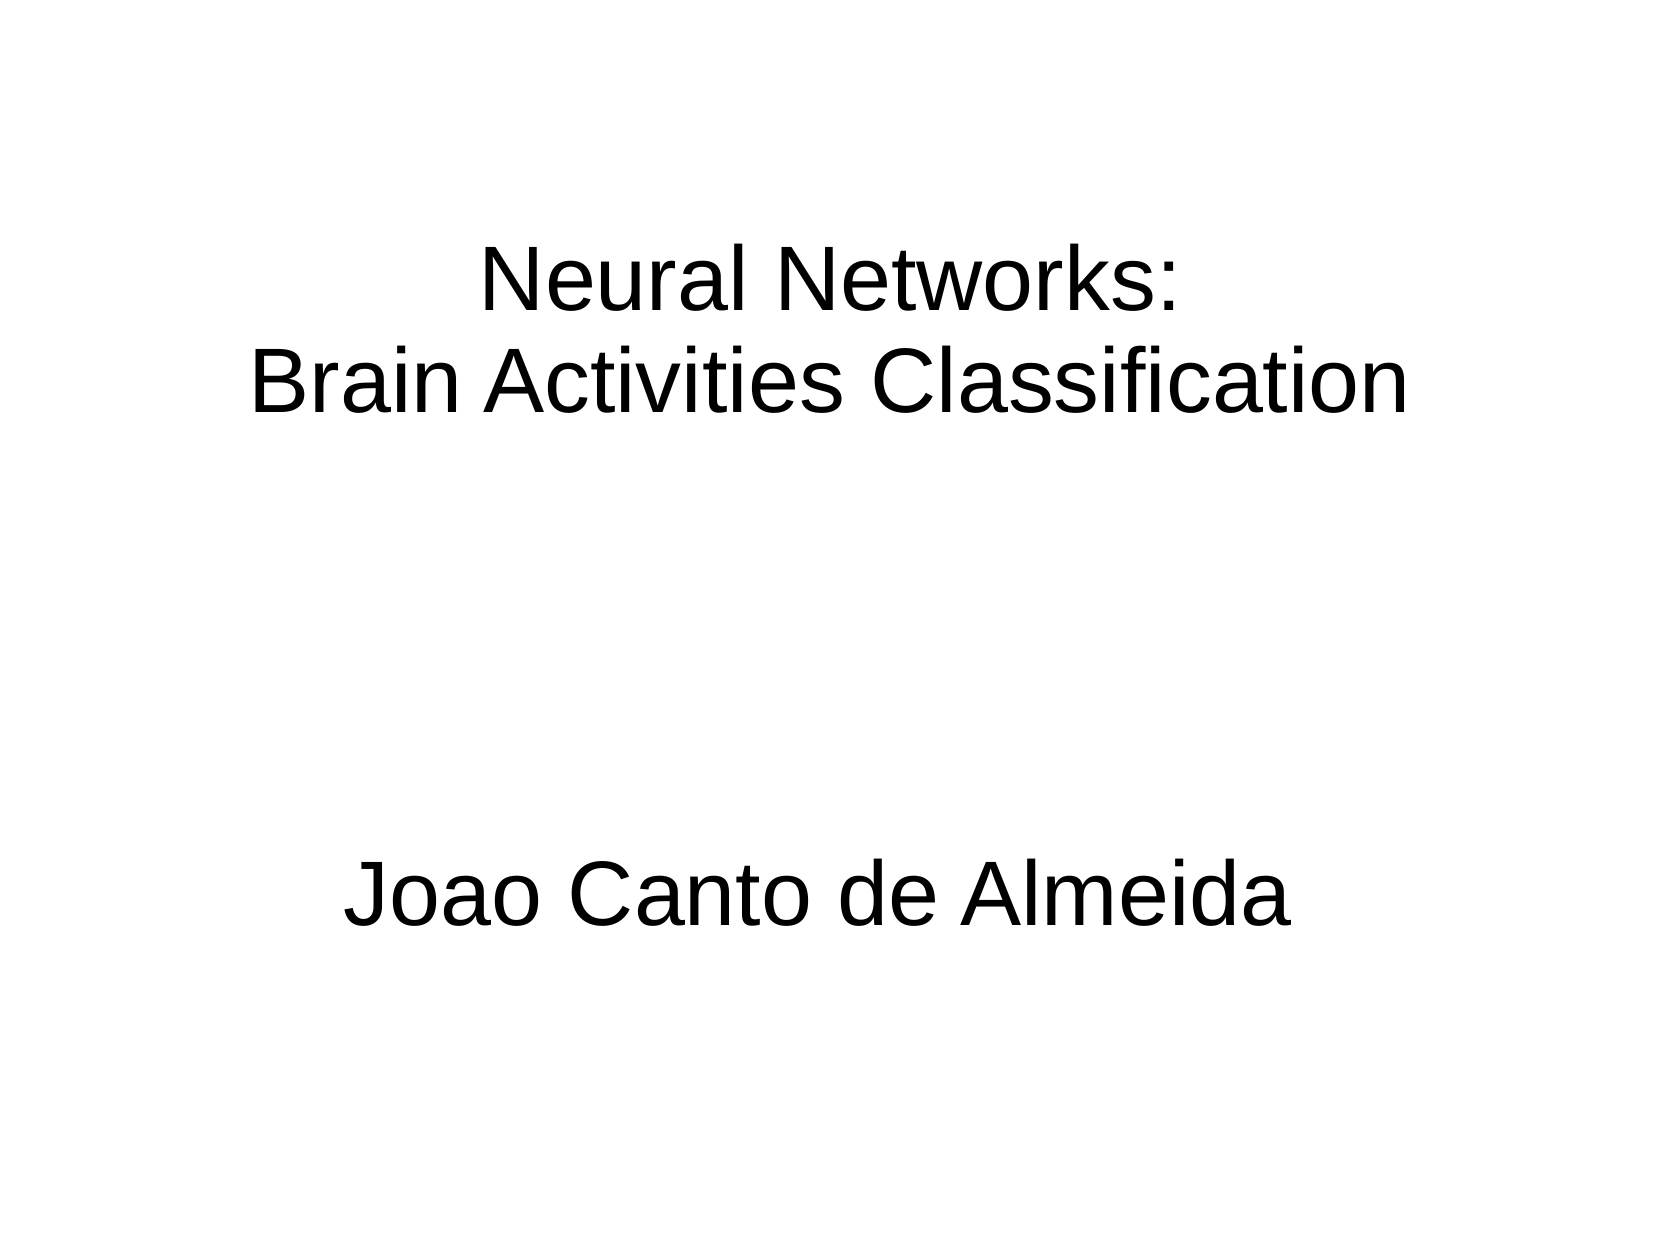

# Neural Networks: Brain Activities Classification Joao Canto de Almeida